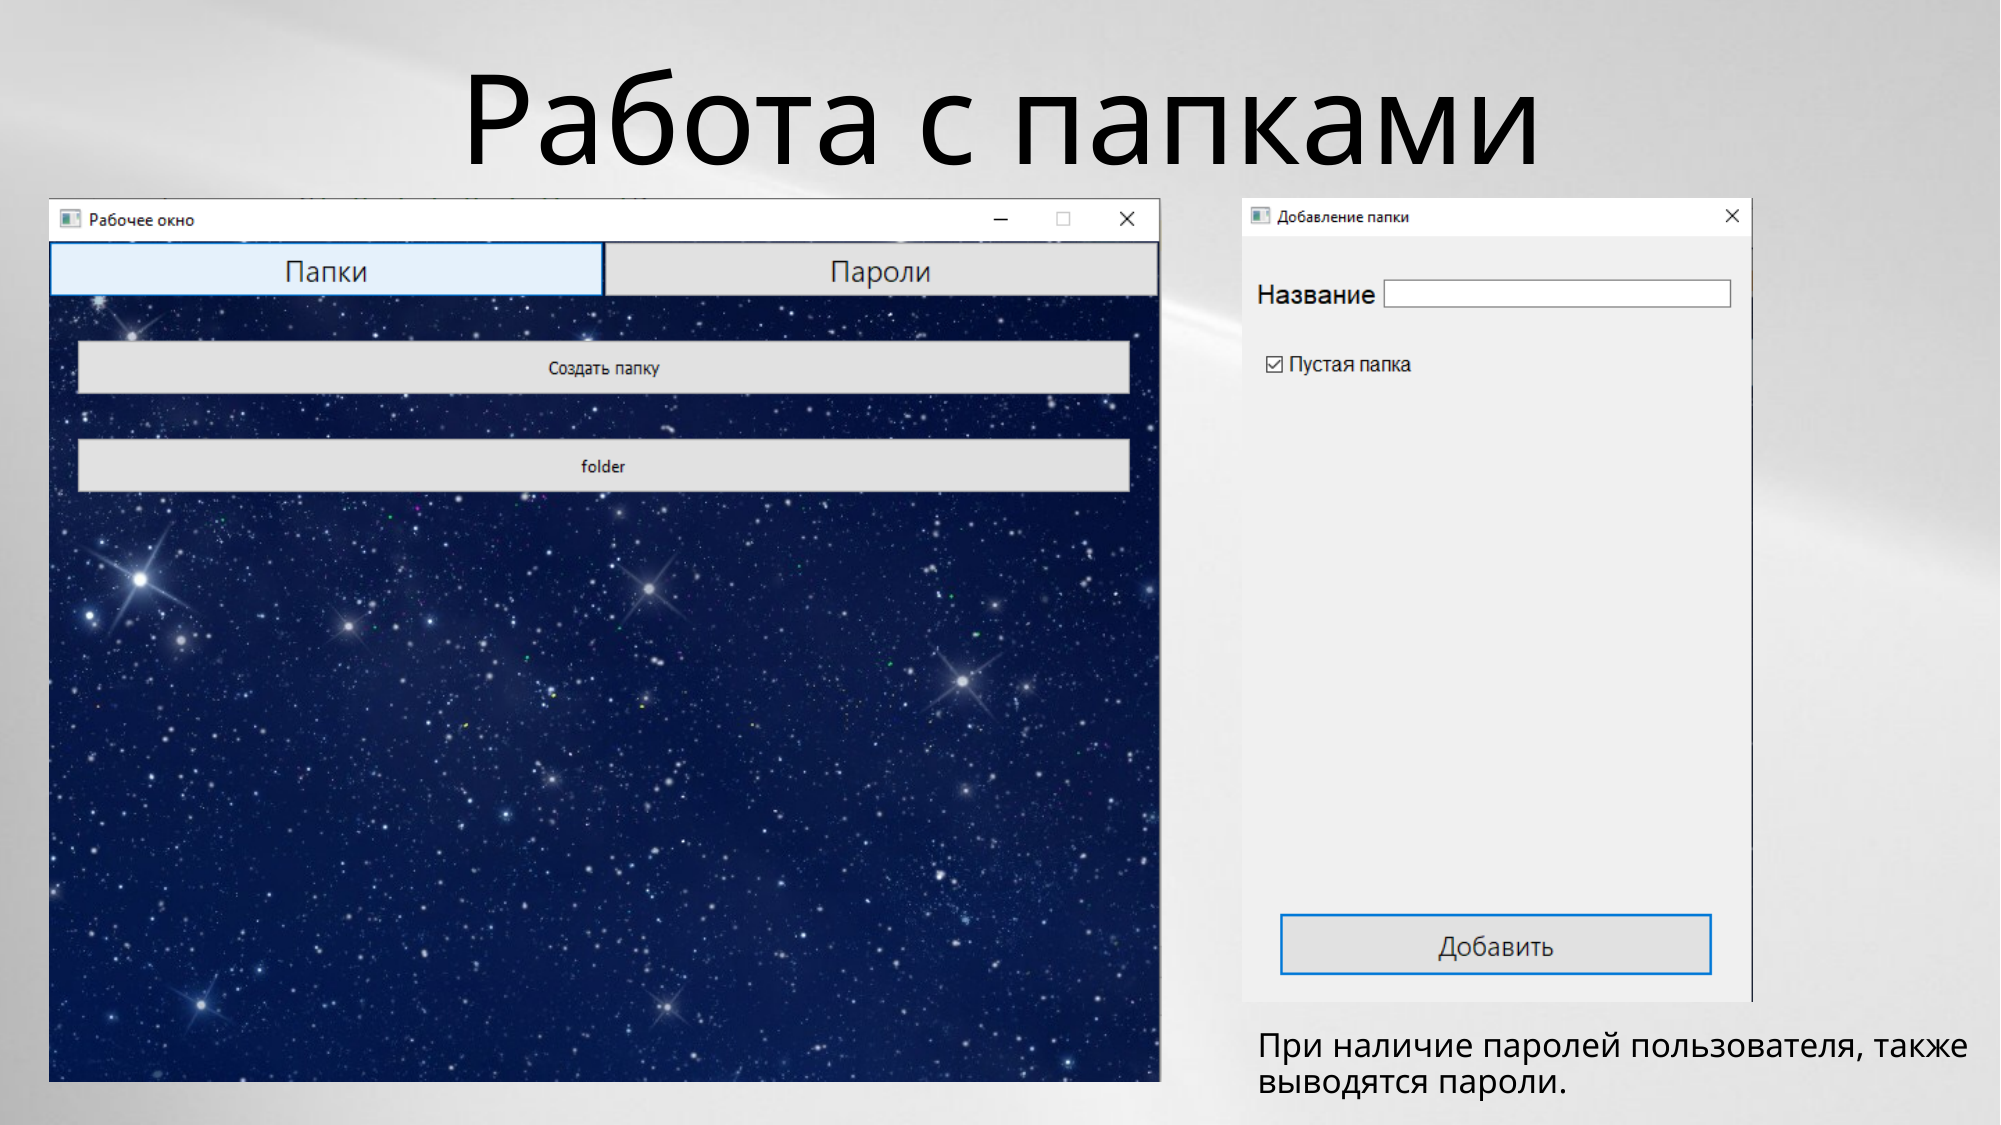

# Работа с папками
При наличие паролей пользователя, также выводятся пароли.